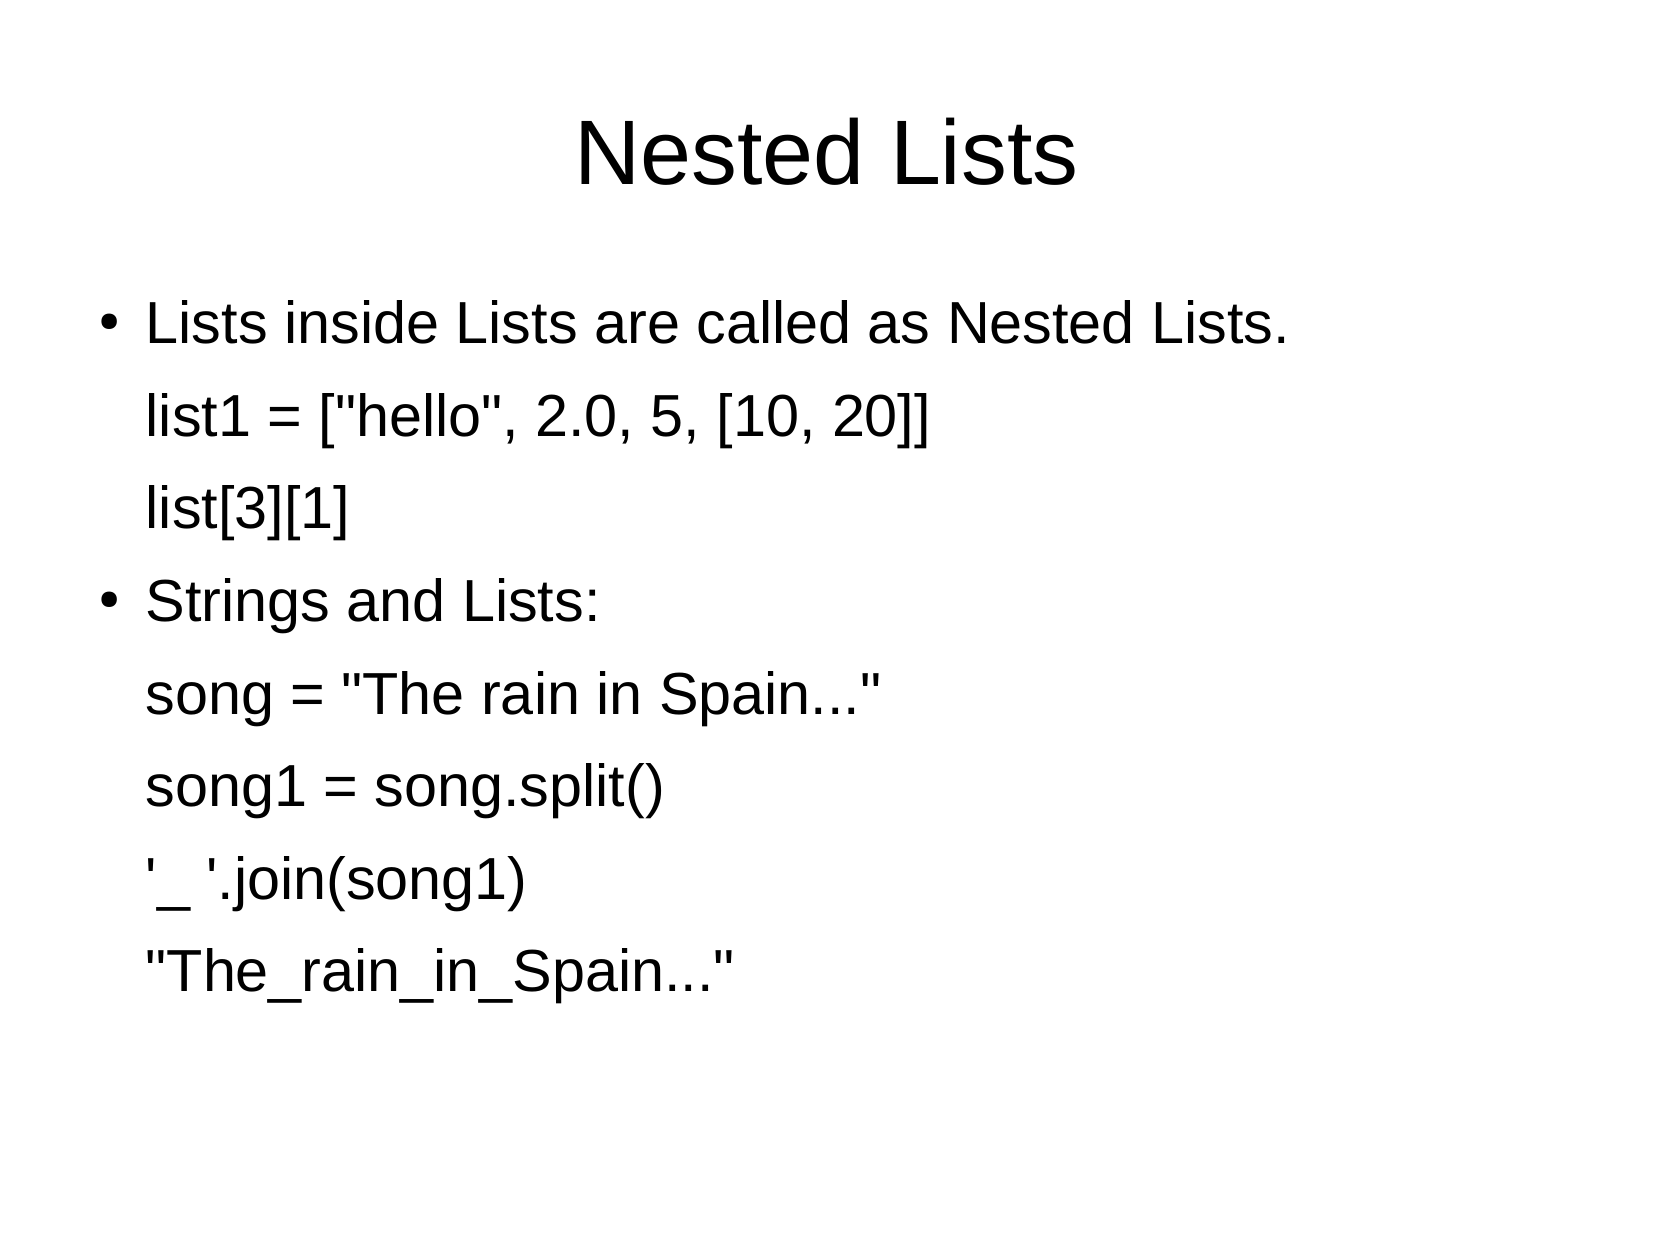

# Nested Lists
Lists inside Lists are called as Nested Lists.
list1 = ["hello", 2.0, 5, [10, 20]]
list[3][1]
Strings and Lists:
song = "The rain in Spain..."
song1 = song.split()
'_ '.join(song1)
"The_rain_in_Spain..."